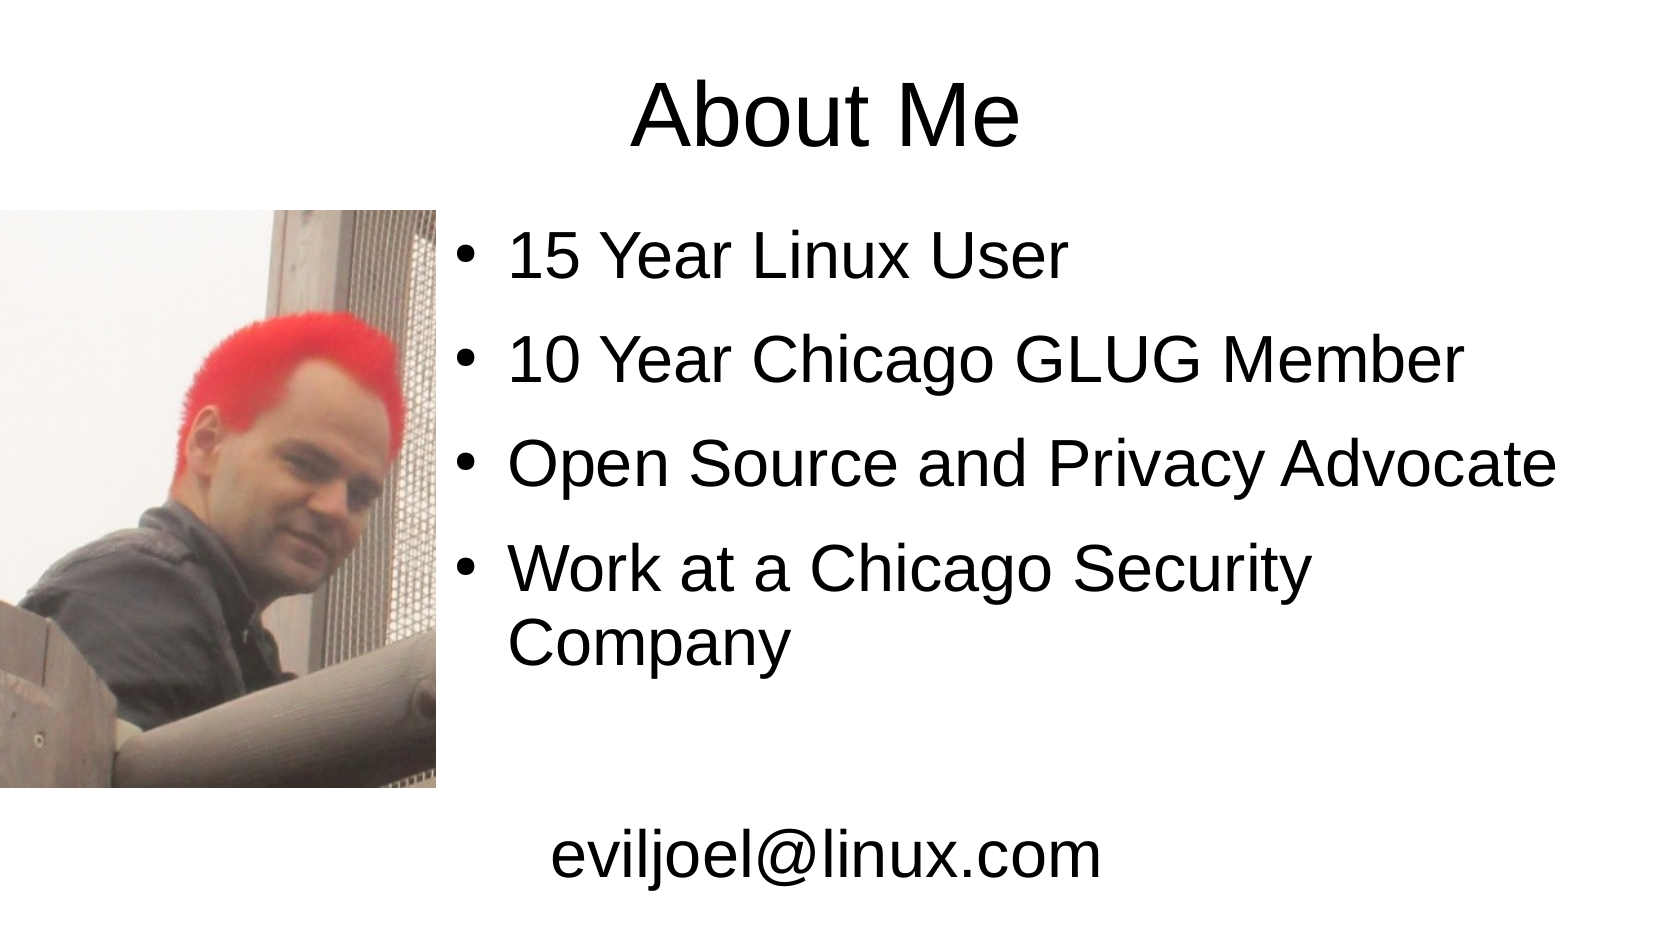

# About Me
15 Year Linux User
10 Year Chicago GLUG Member
Open Source and Privacy Advocate
Work at a Chicago Security Company
eviljoel@linux.com
A2BE 2D12 24D1 67CA 8830 DDE7 DFB3 676B 196D 6430